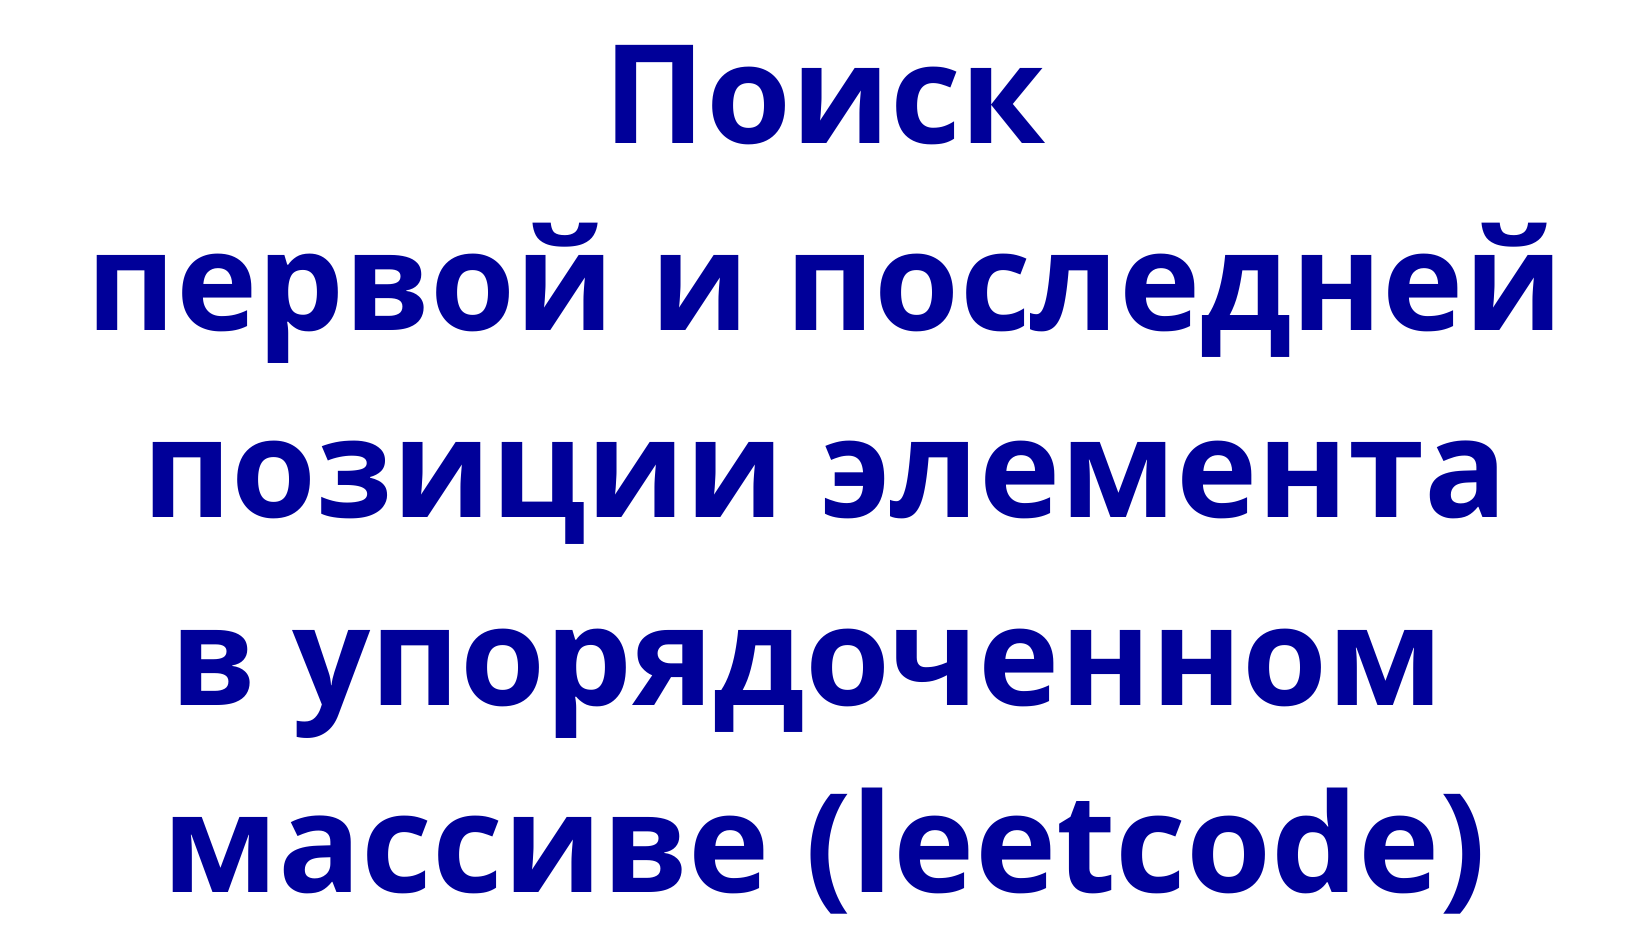

# Поиск
первой и последней позиции элемента
в упорядоченном массиве (leetcode)